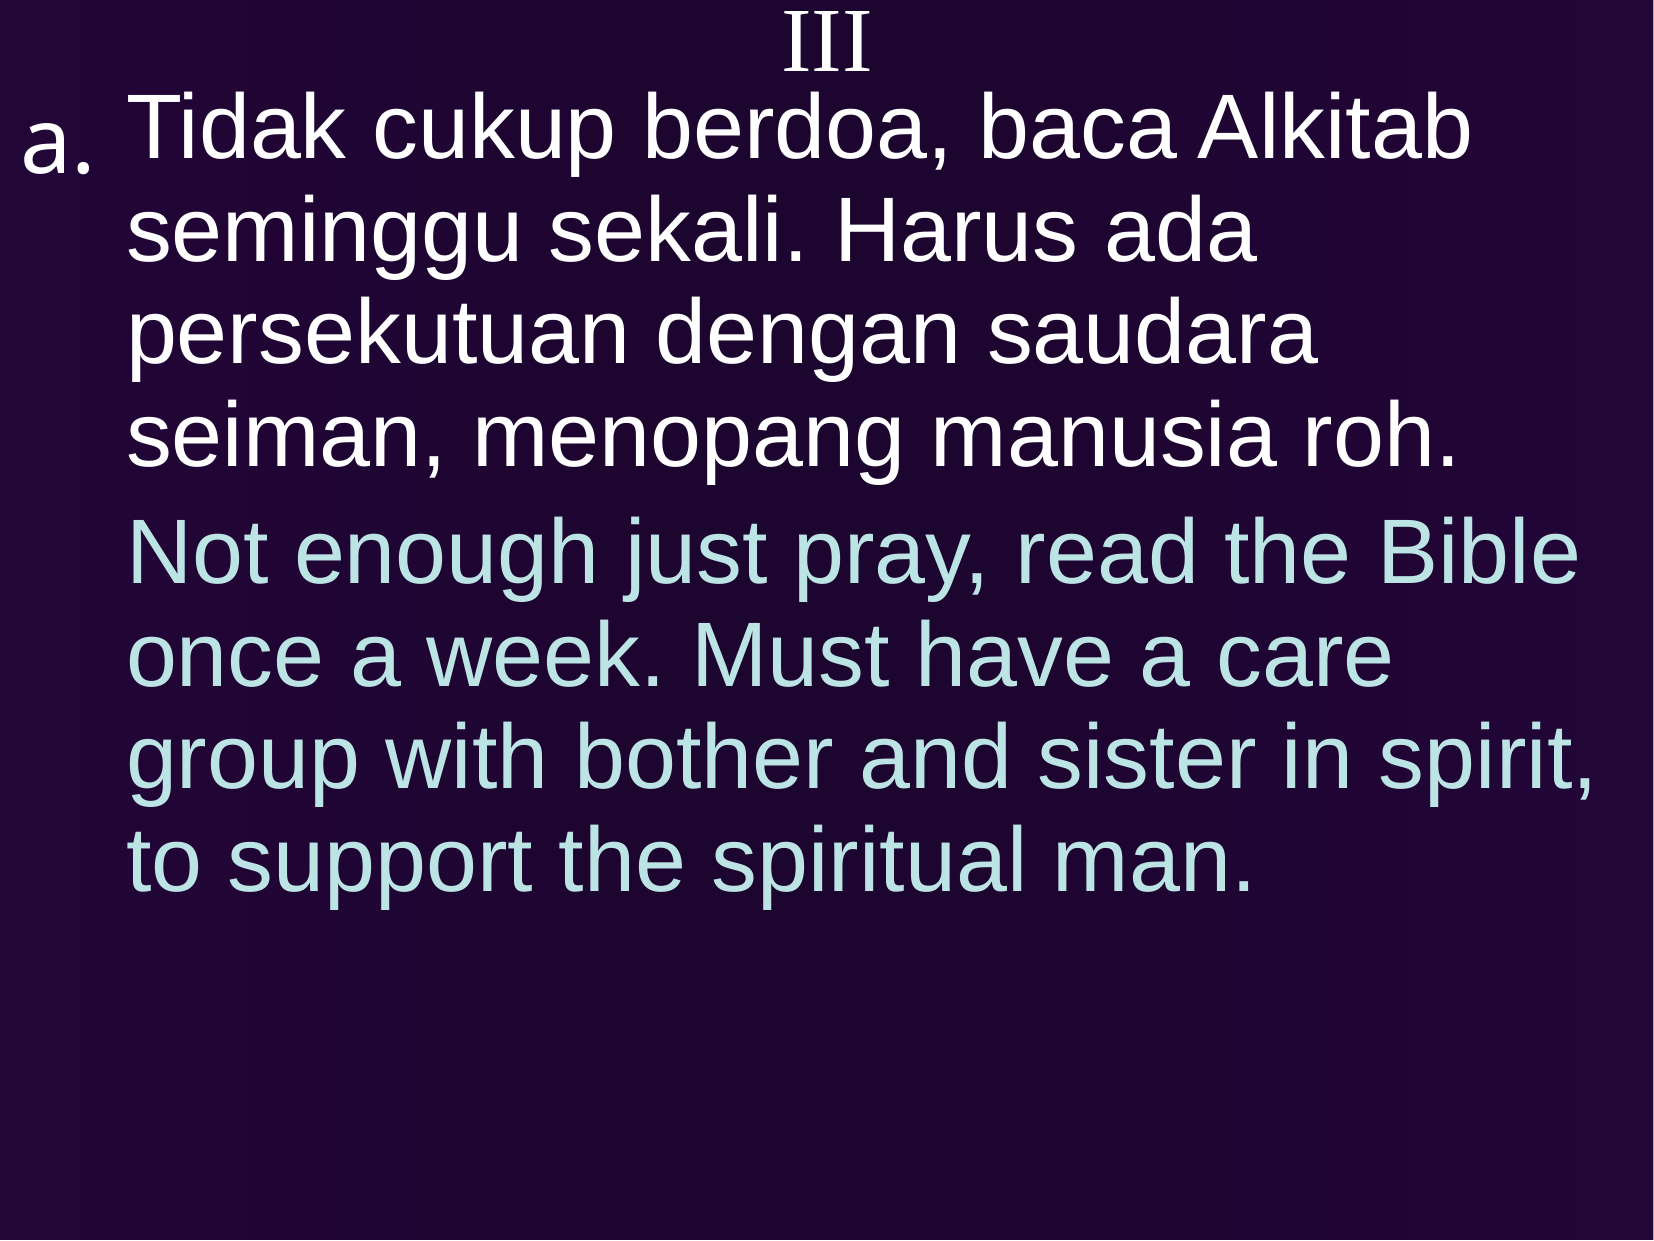

III
| a. | Tidak cukup berdoa, baca Alkitab seminggu sekali. Harus ada persekutuan dengan saudara seiman, menopang manusia roh. |
| --- | --- |
| | Not enough just pray, read the Bible once a week. Must have a care group with bother and sister in spirit, to support the spiritual man. |